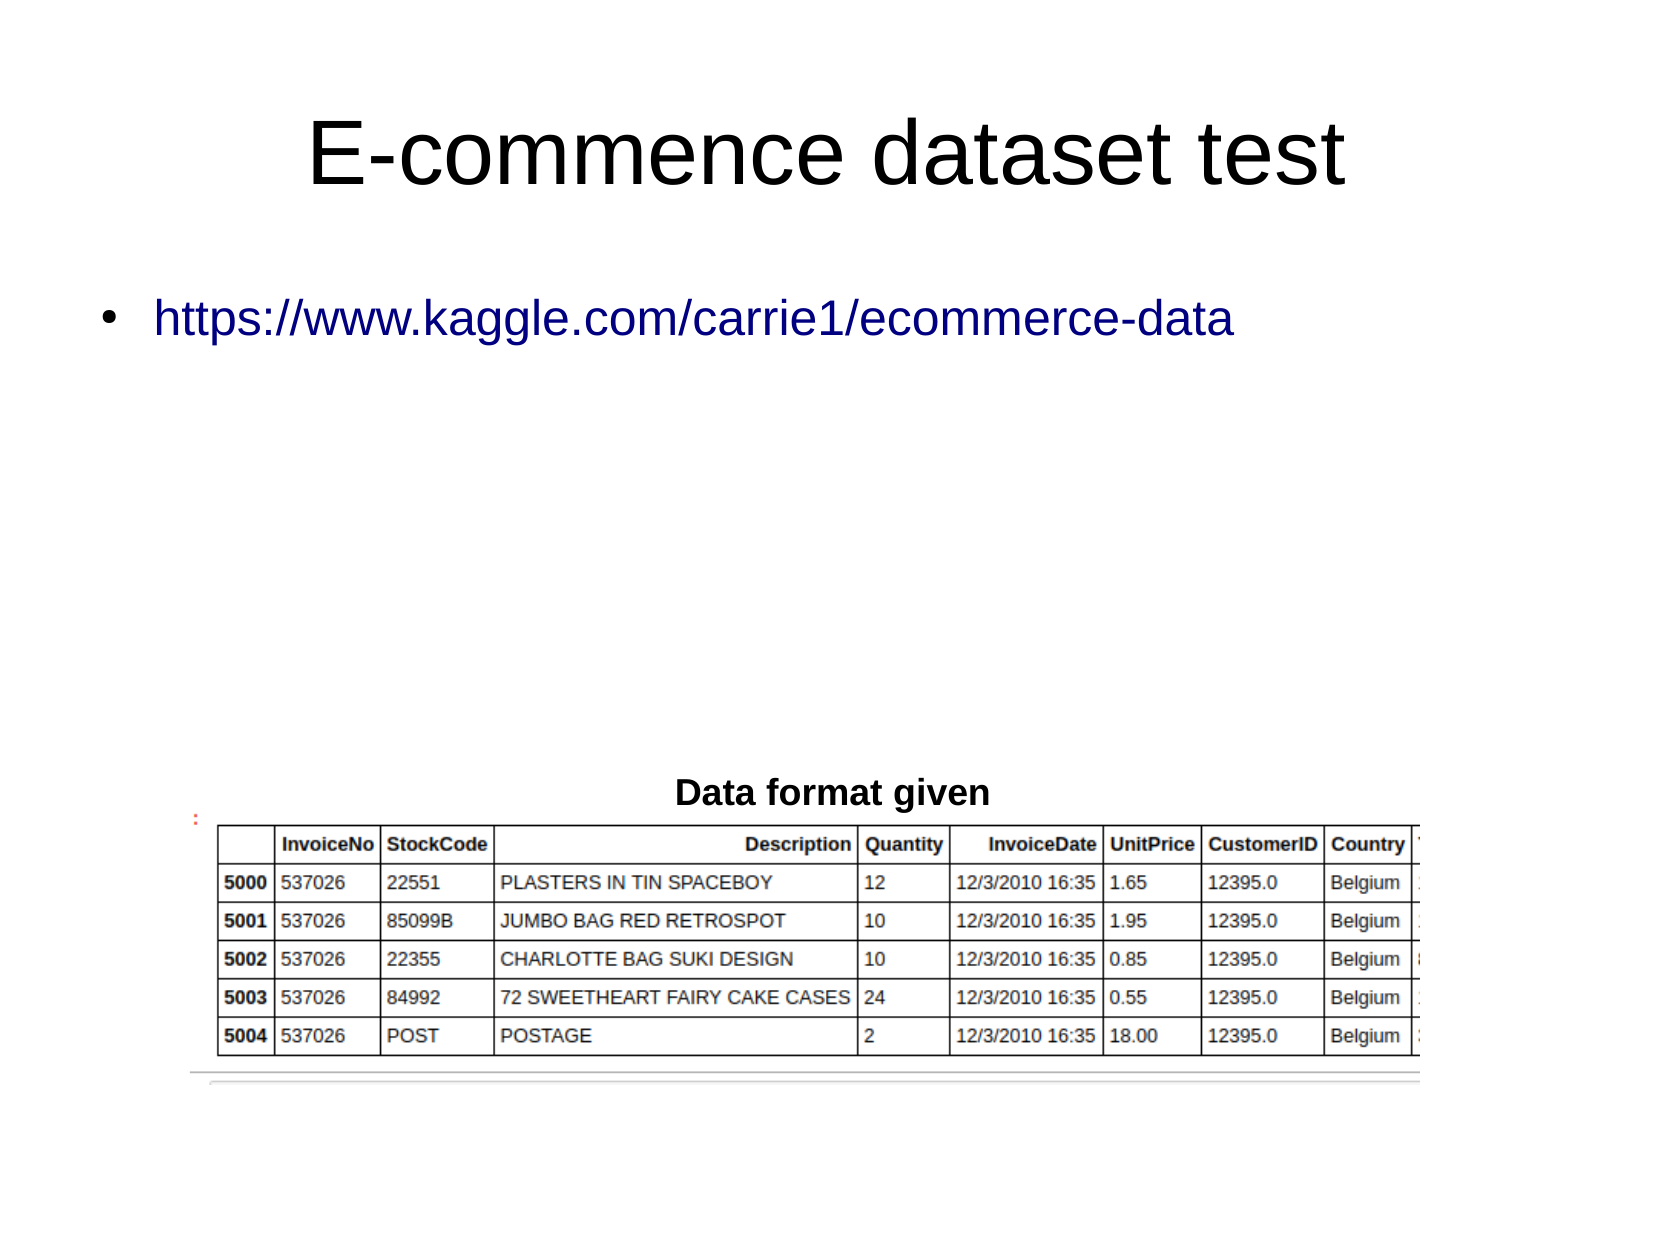

# E-commence dataset test
https://www.kaggle.com/carrie1/ecommerce-data
Data format given